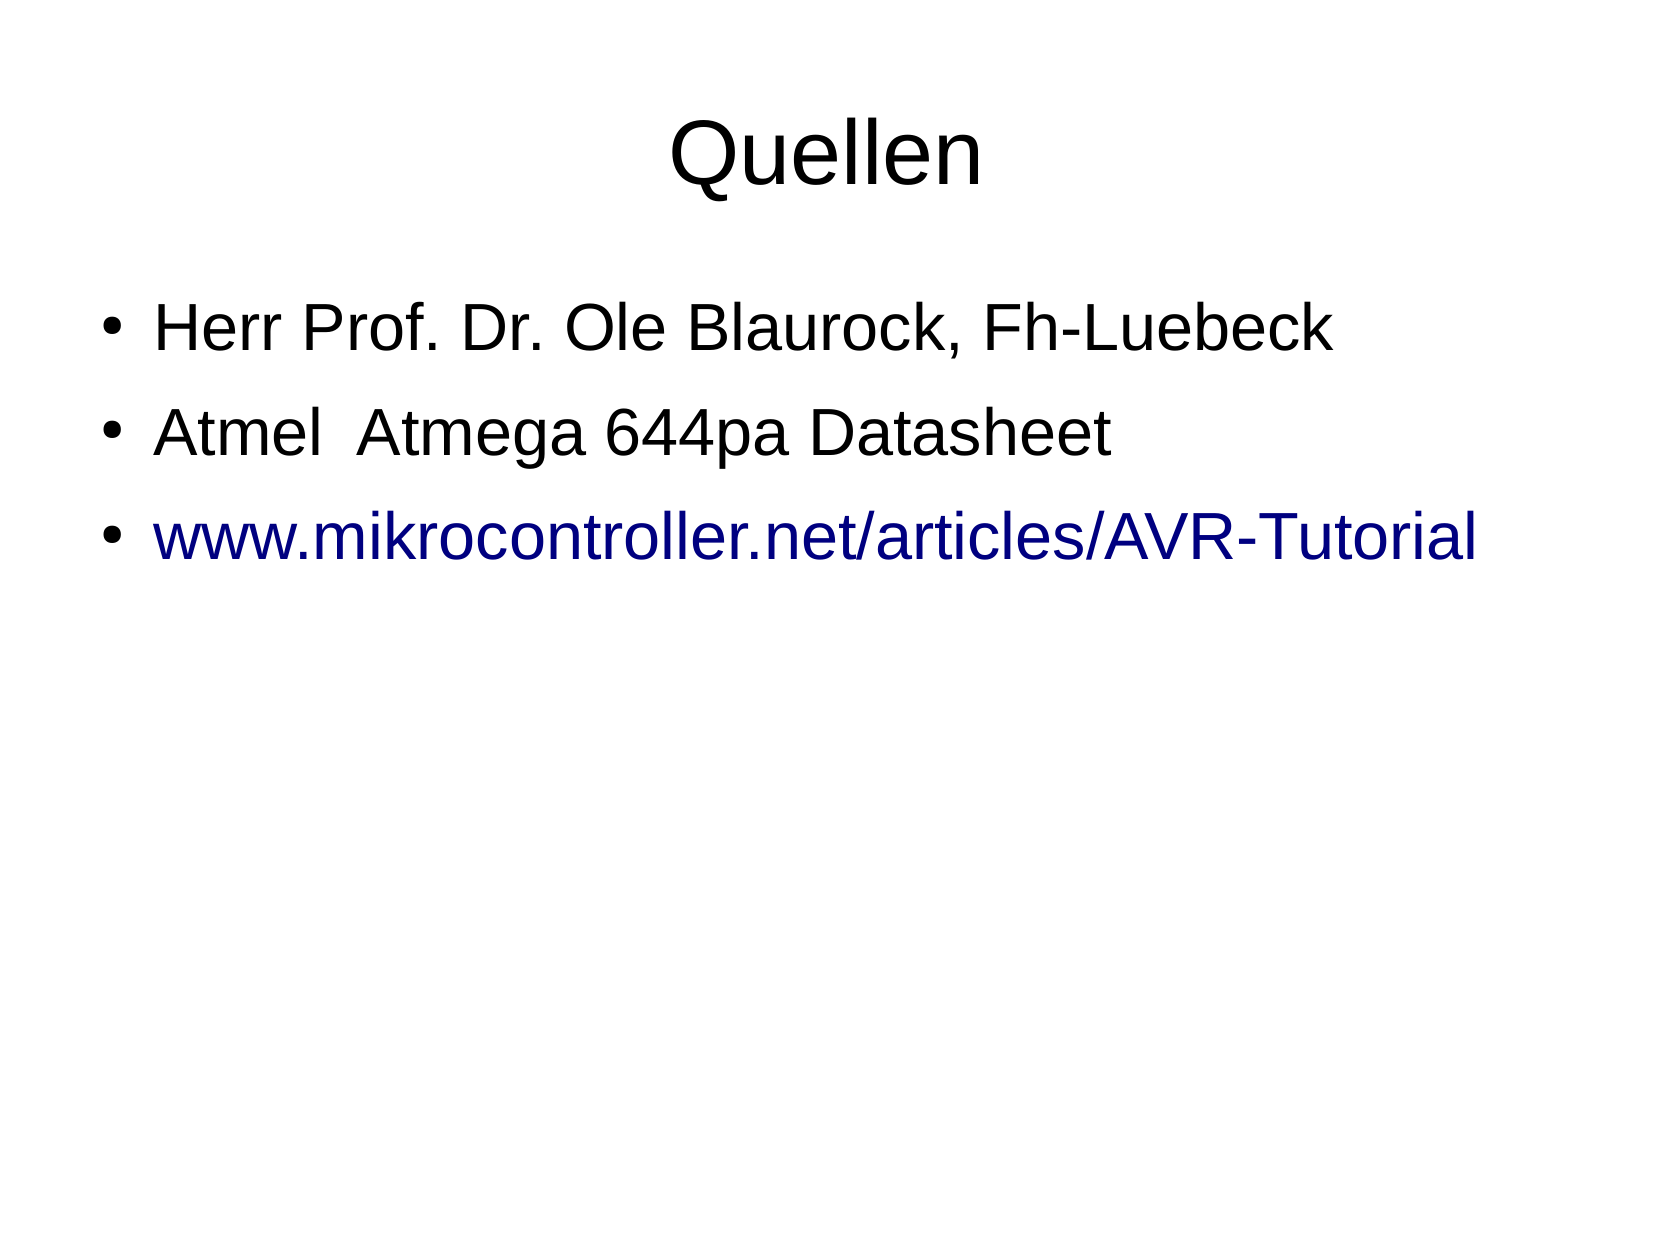

# Quellen
Herr Prof. Dr. Ole Blaurock, Fh-Luebeck
Atmel Atmega 644pa Datasheet
www.mikrocontroller.net/articles/AVR-Tutorial